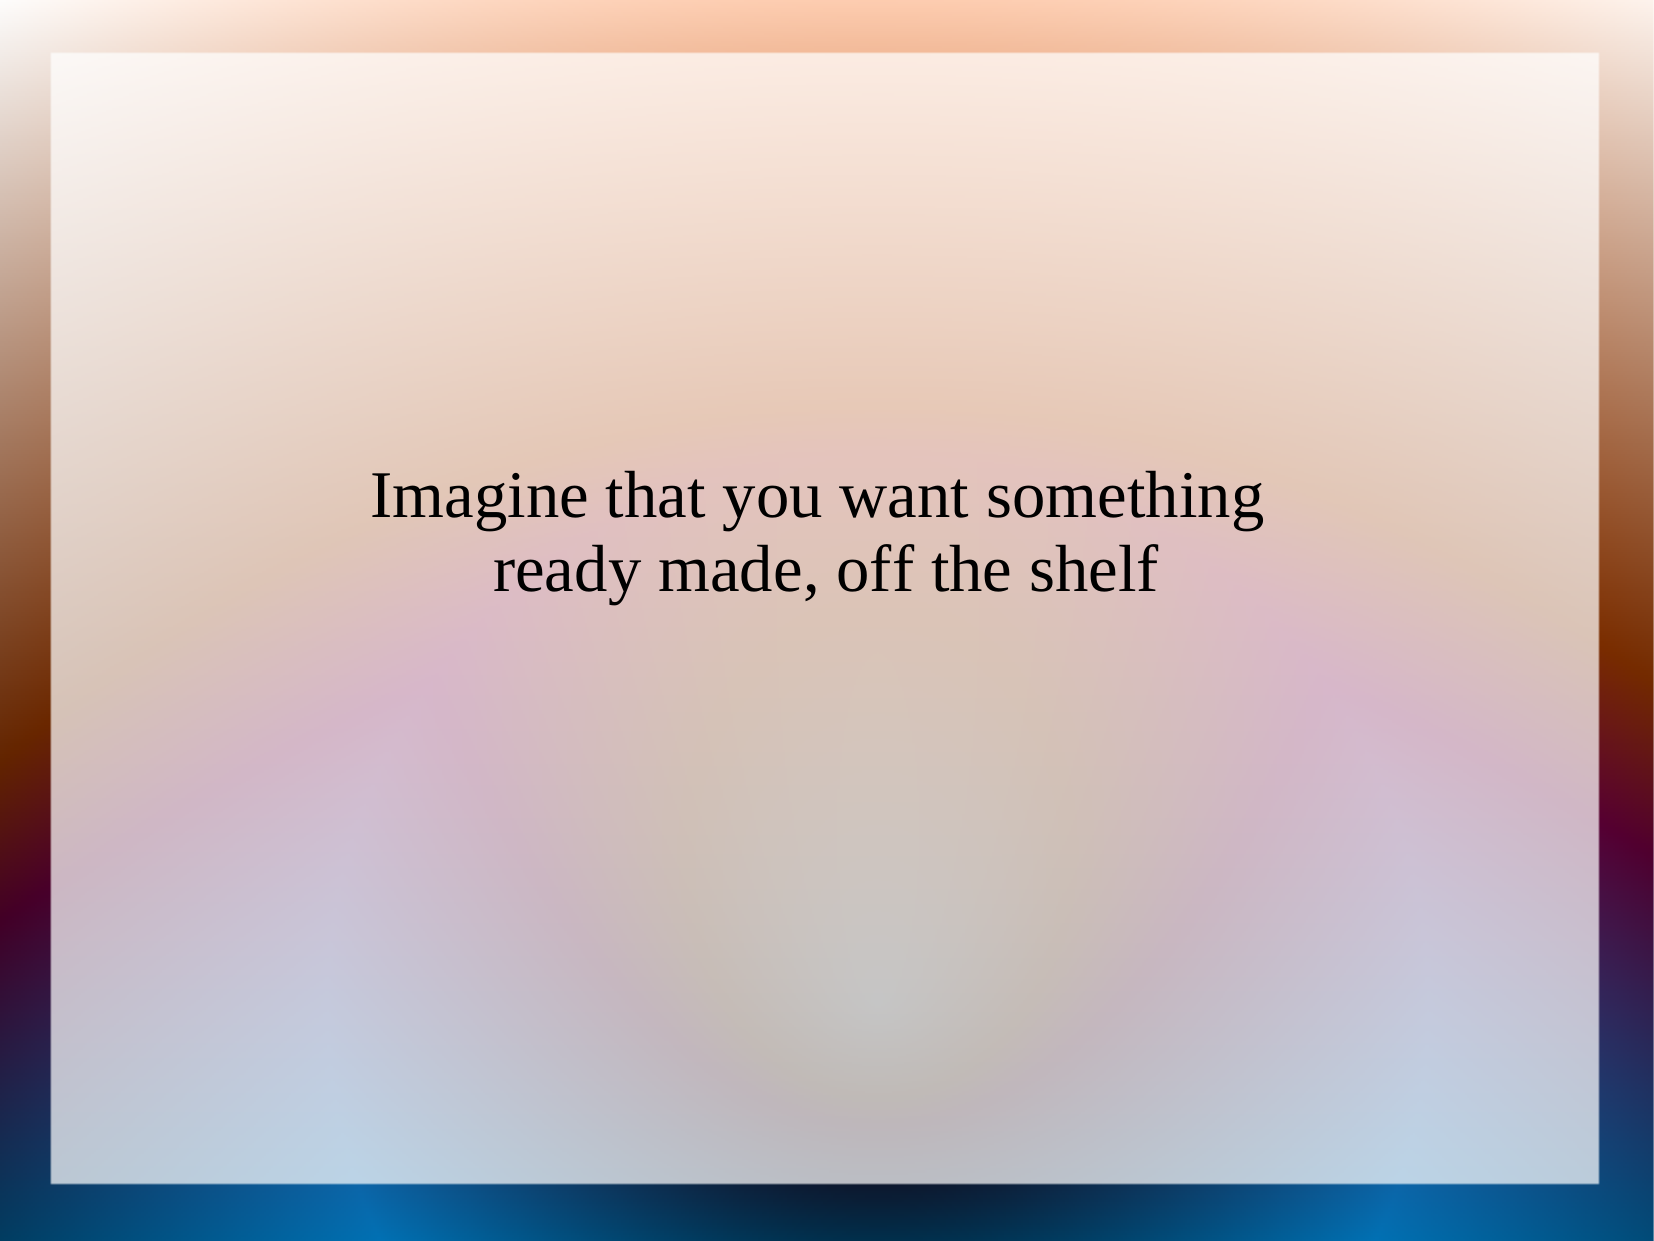

# Imagine that you want something
ready made, off the shelf